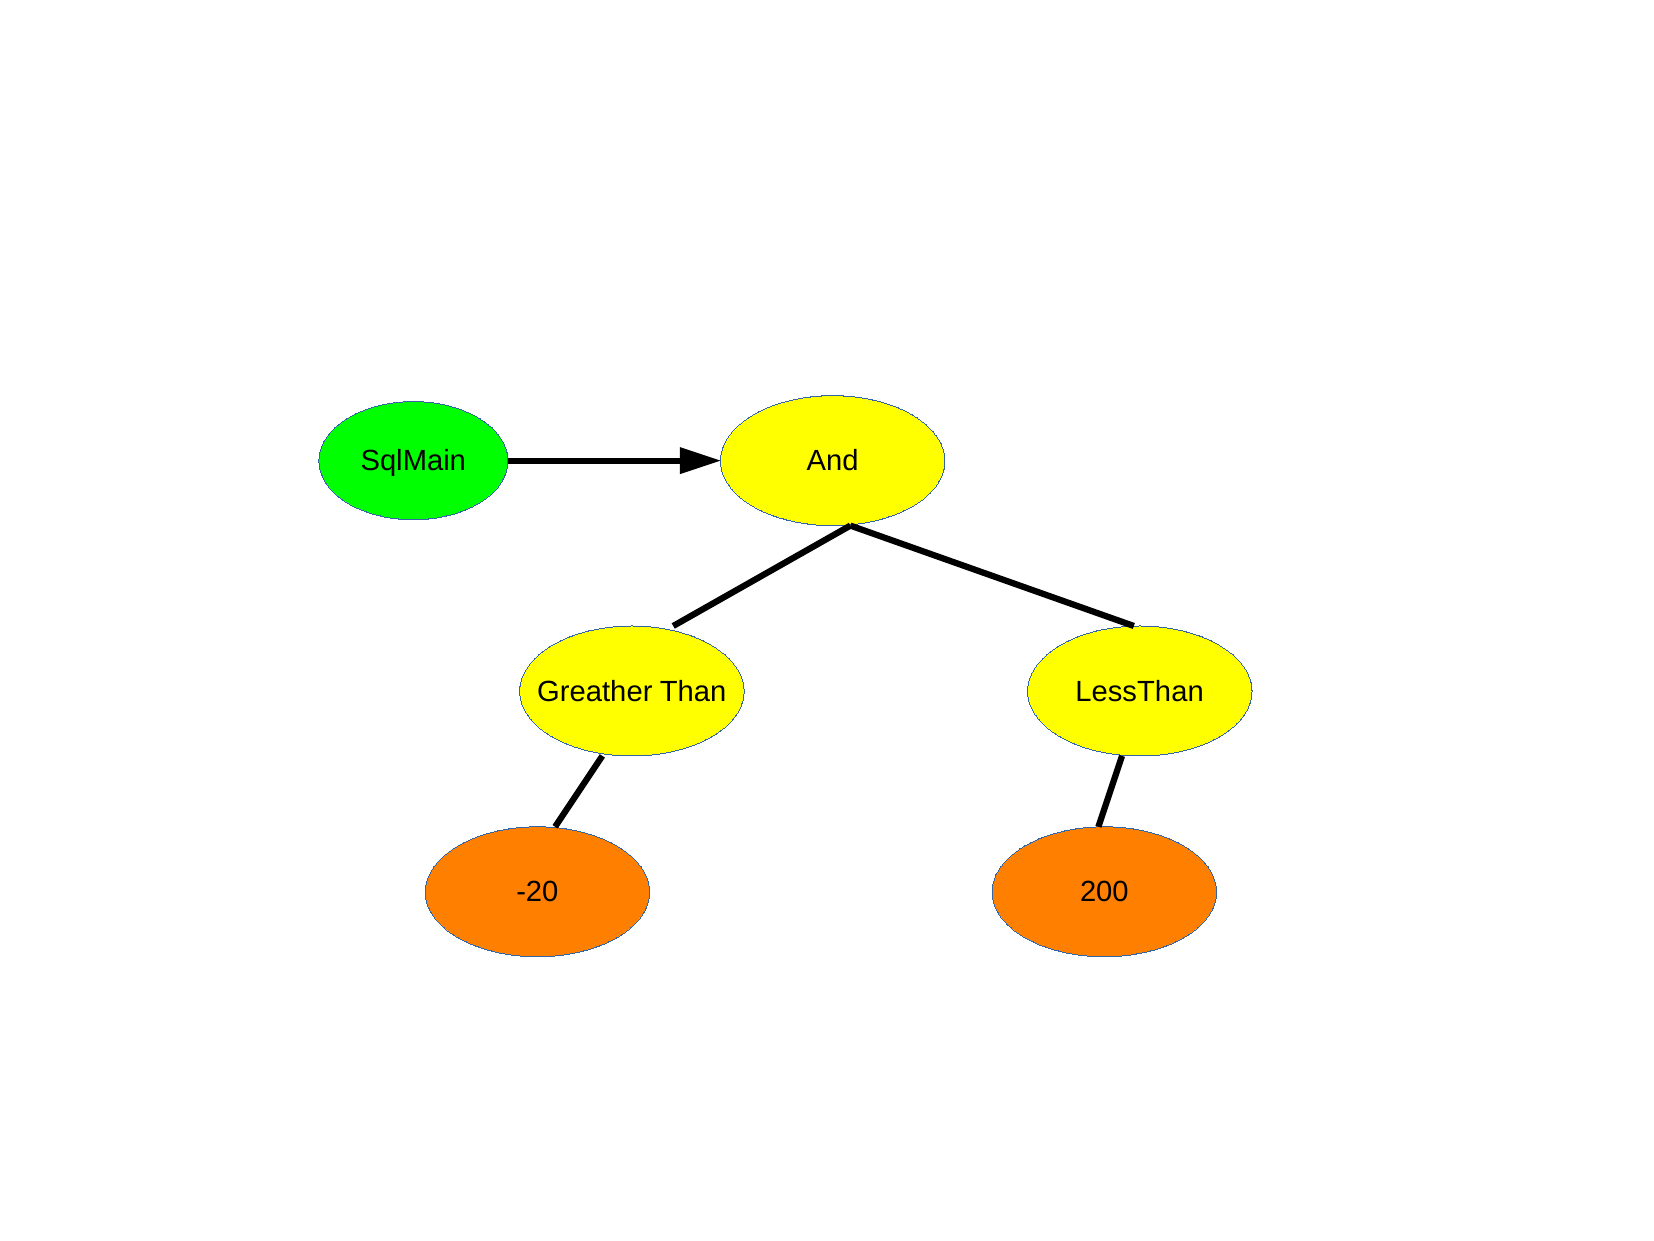

And
SqlMain
Greather Than
LessThan
-20
200